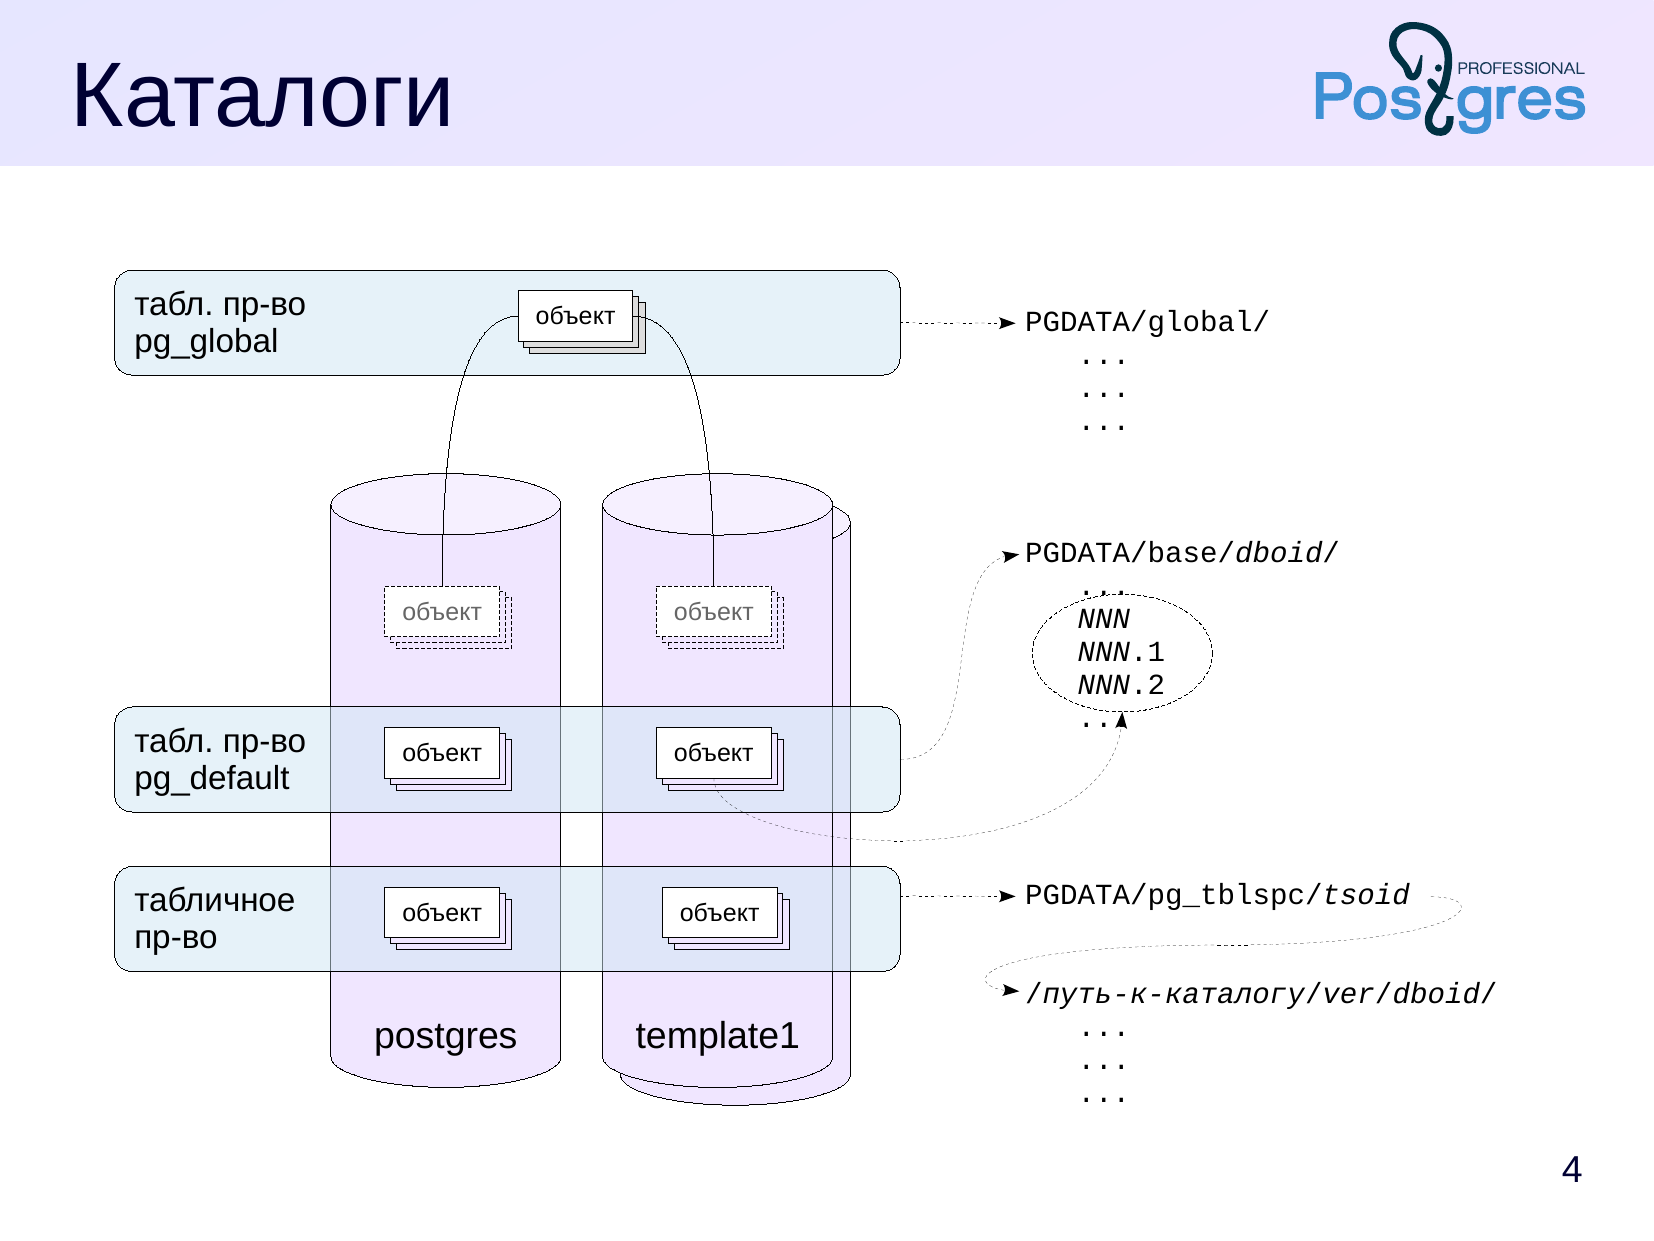

# Каталоги
табл. пр-во
pg_global
объект
таблица
PGDATA/global/
 ...
 ...
 ...
PGDATA/base/dboid/
 ...
 NNN
 NNN.1
 NNN.2
 ...
PGDATA/pg_tblspc/tsoid
/путь-к-каталогу/ver/dboid/
 ...
 ...
 ...
таблица
postgres
template1
объект
объект
таблица
таблица
таблица
таблица
табл. пр-во
pg_default
объект
объект
таблица
таблица
таблица
таблица
табличное
пр-во
объект
объект
таблица
таблица
таблица
таблица